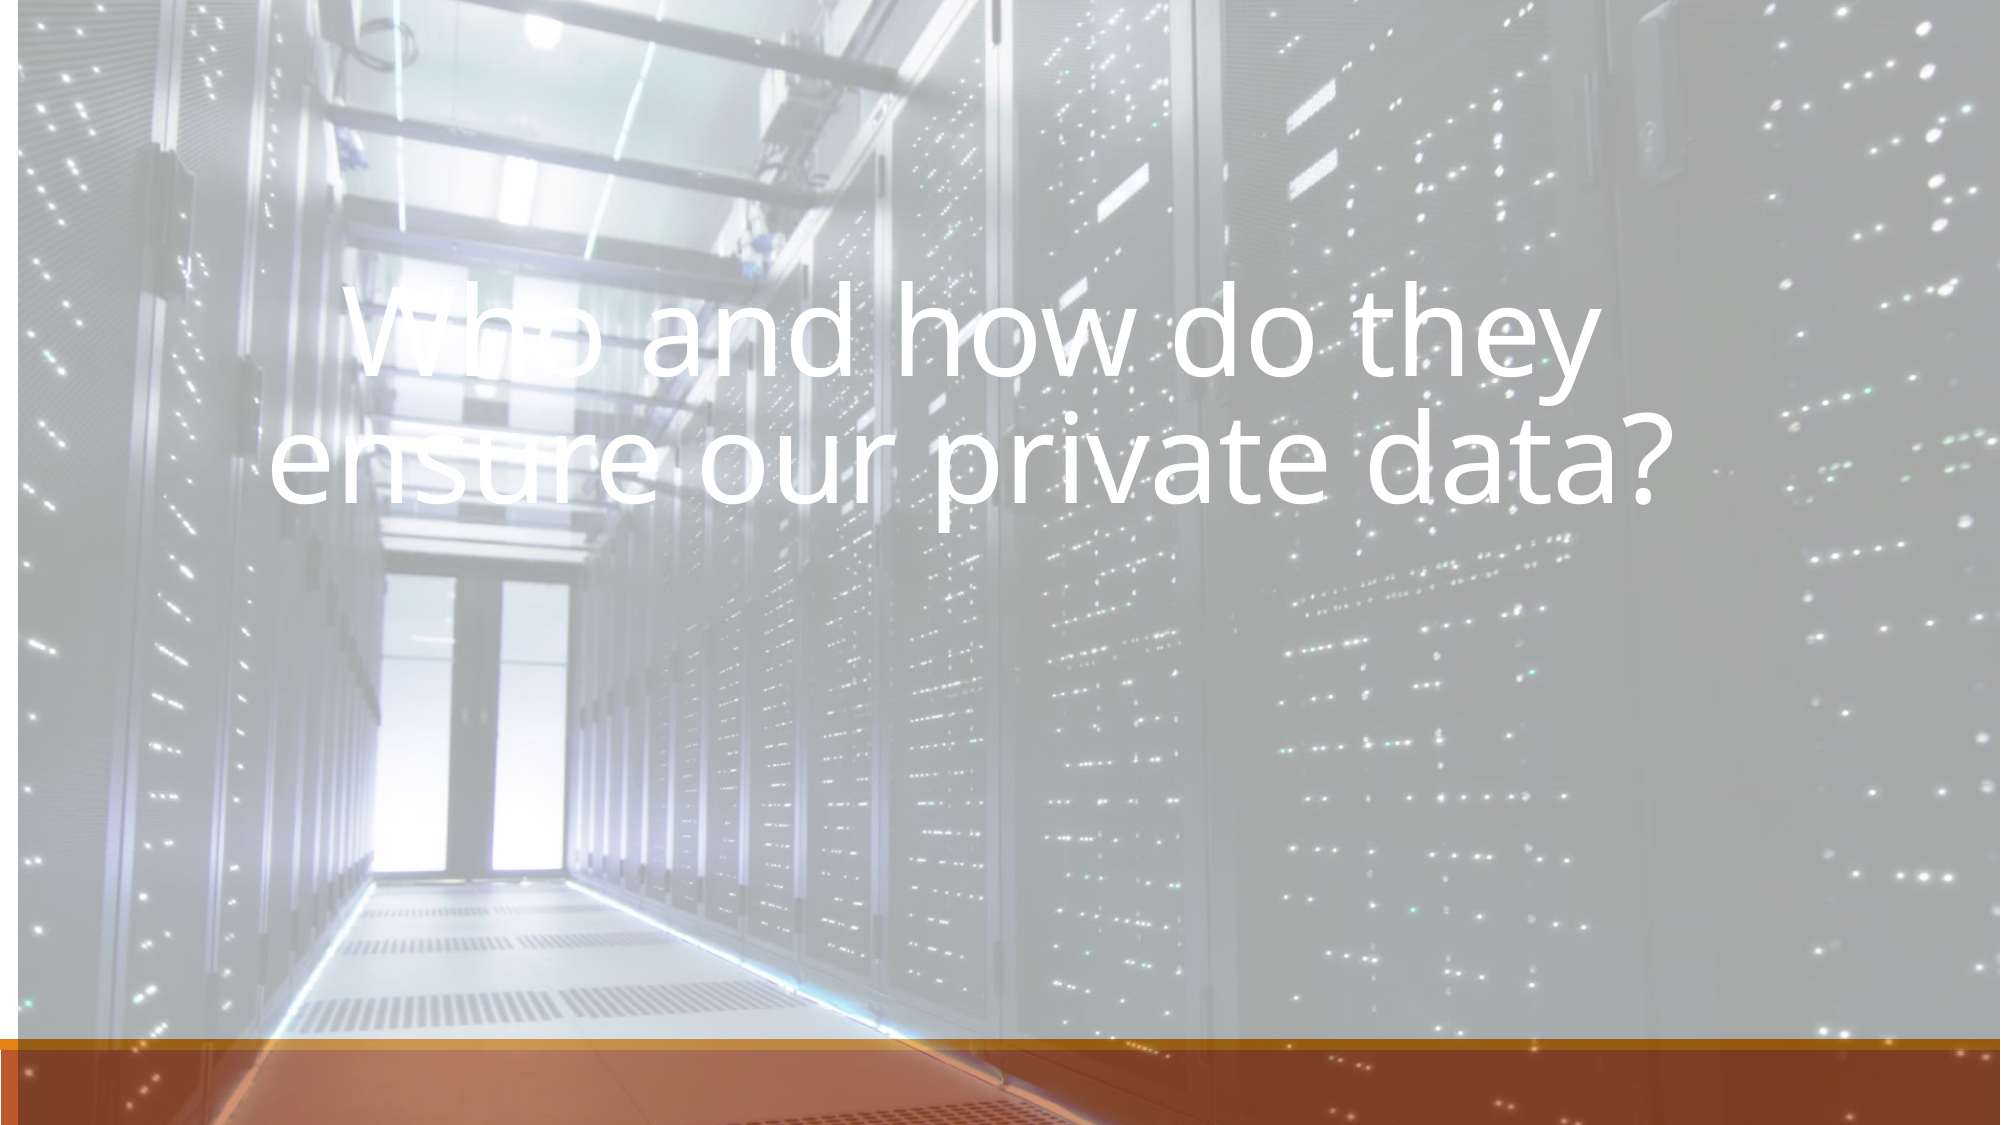

# Who and how do they ensure our private data?